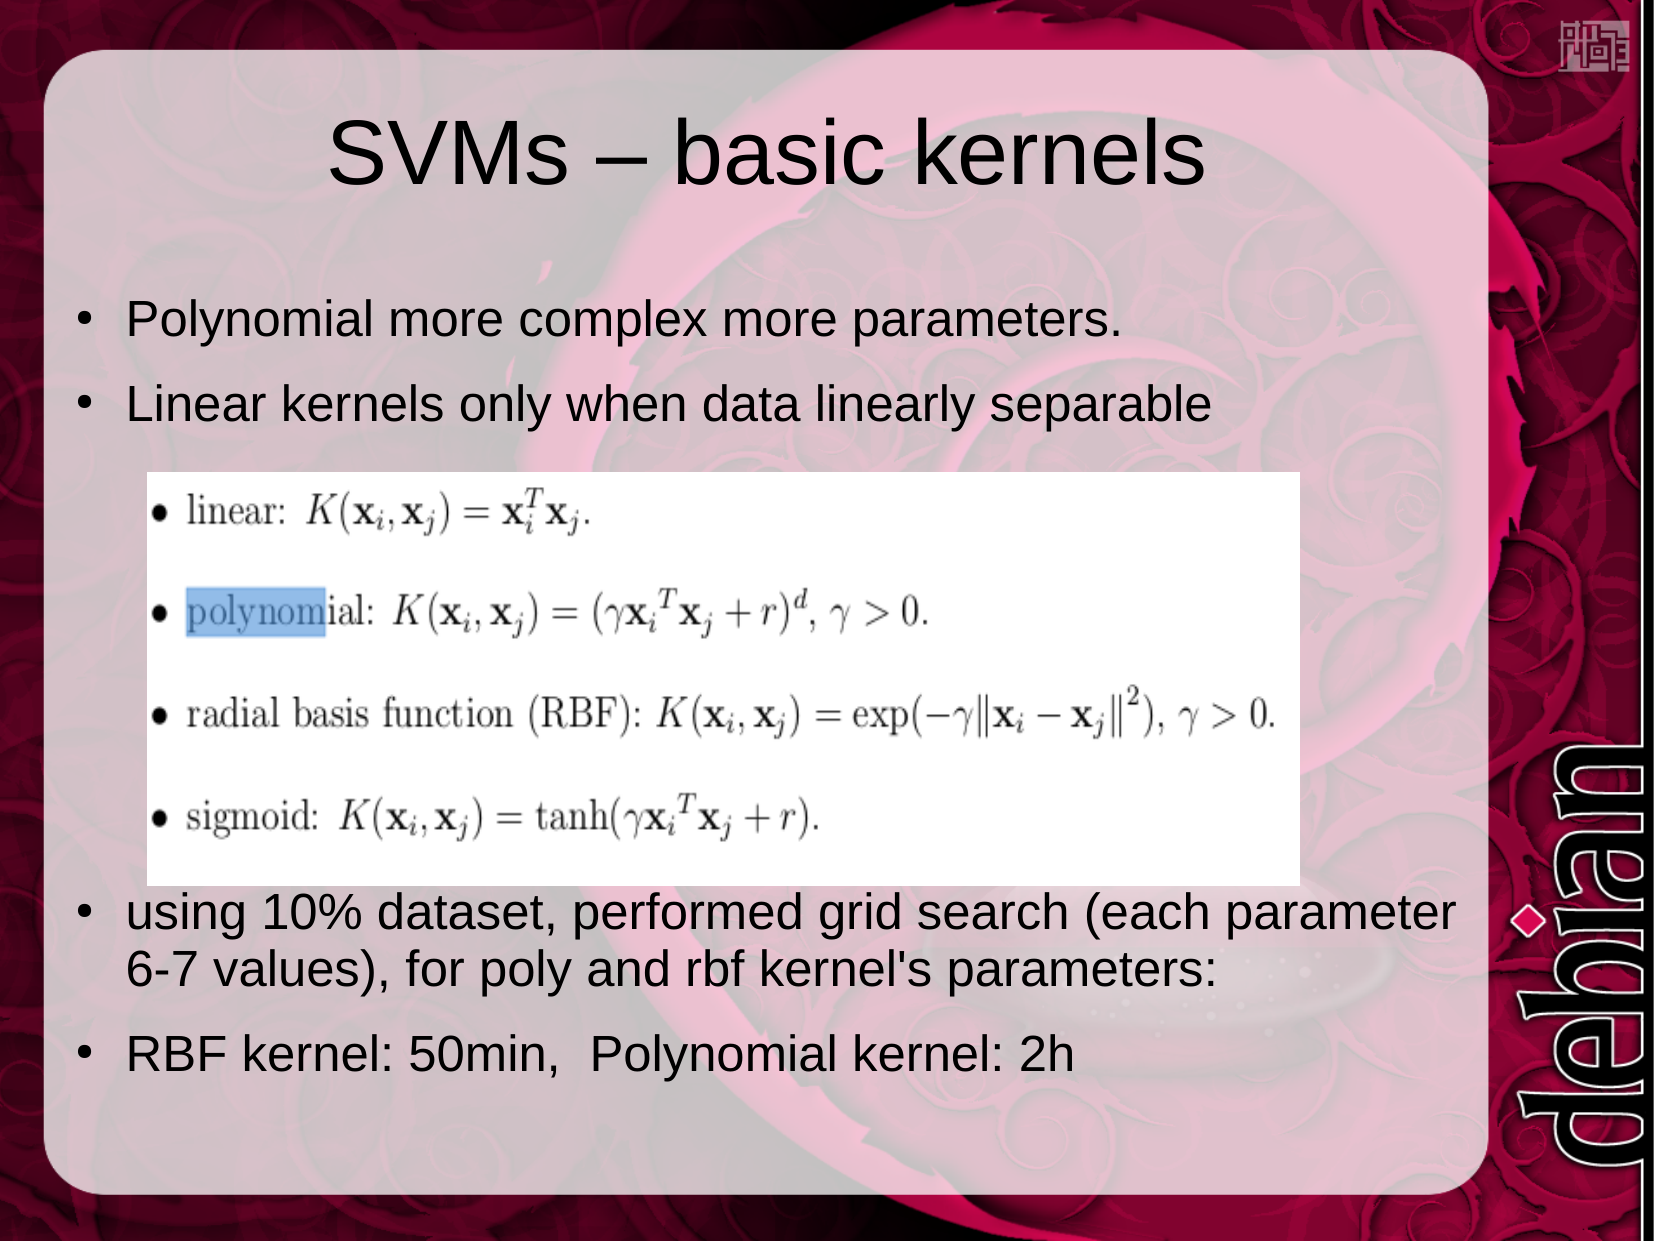

# SVMs – basic kernels
Polynomial more complex more parameters.
Linear kernels only when data linearly separable
using 10% dataset, performed grid search (each parameter 6-7 values), for poly and rbf kernel's parameters:
RBF kernel: 50min, Polynomial kernel: 2h